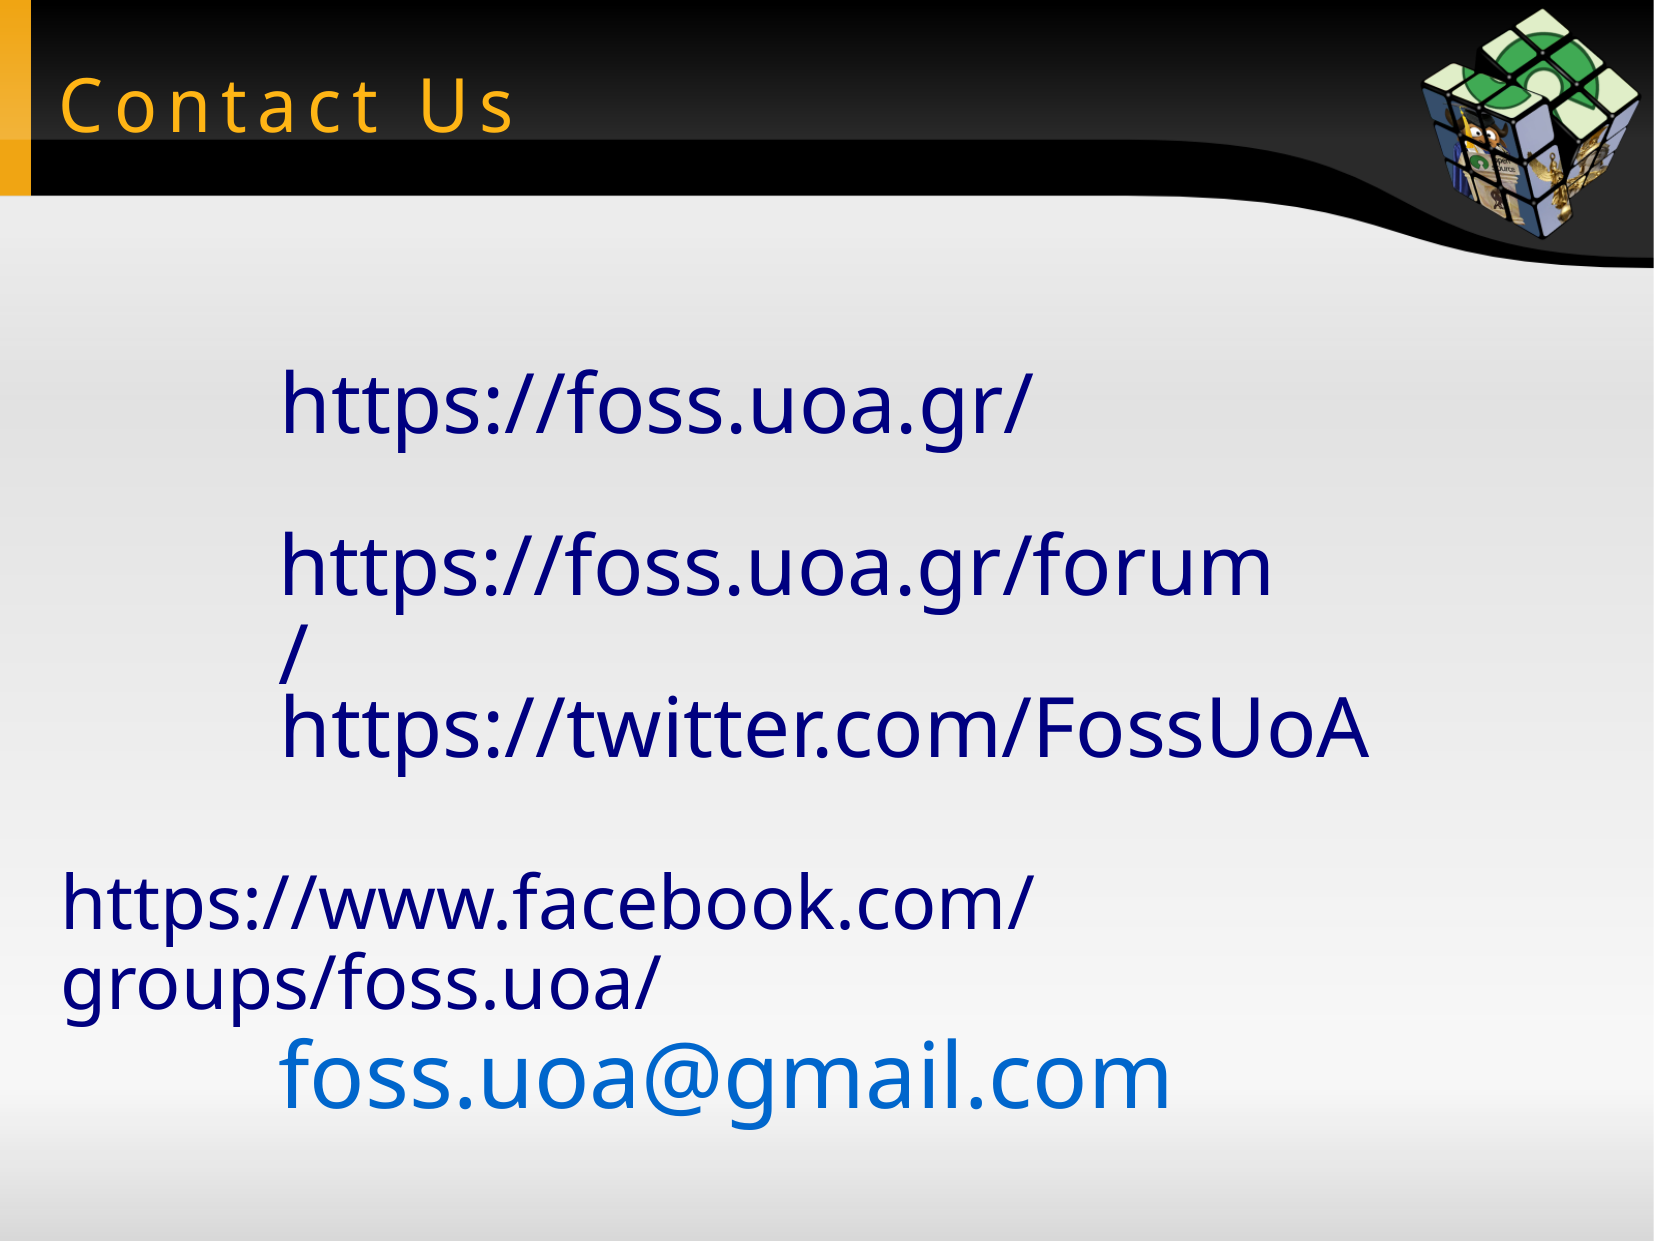

# Contact Us
https://foss.uoa.gr/
https://foss.uoa.gr/forum/
https://twitter.com/FossUoA
foss.uoa@gmail.com
https://www.facebook.com/groups/foss.uoa/